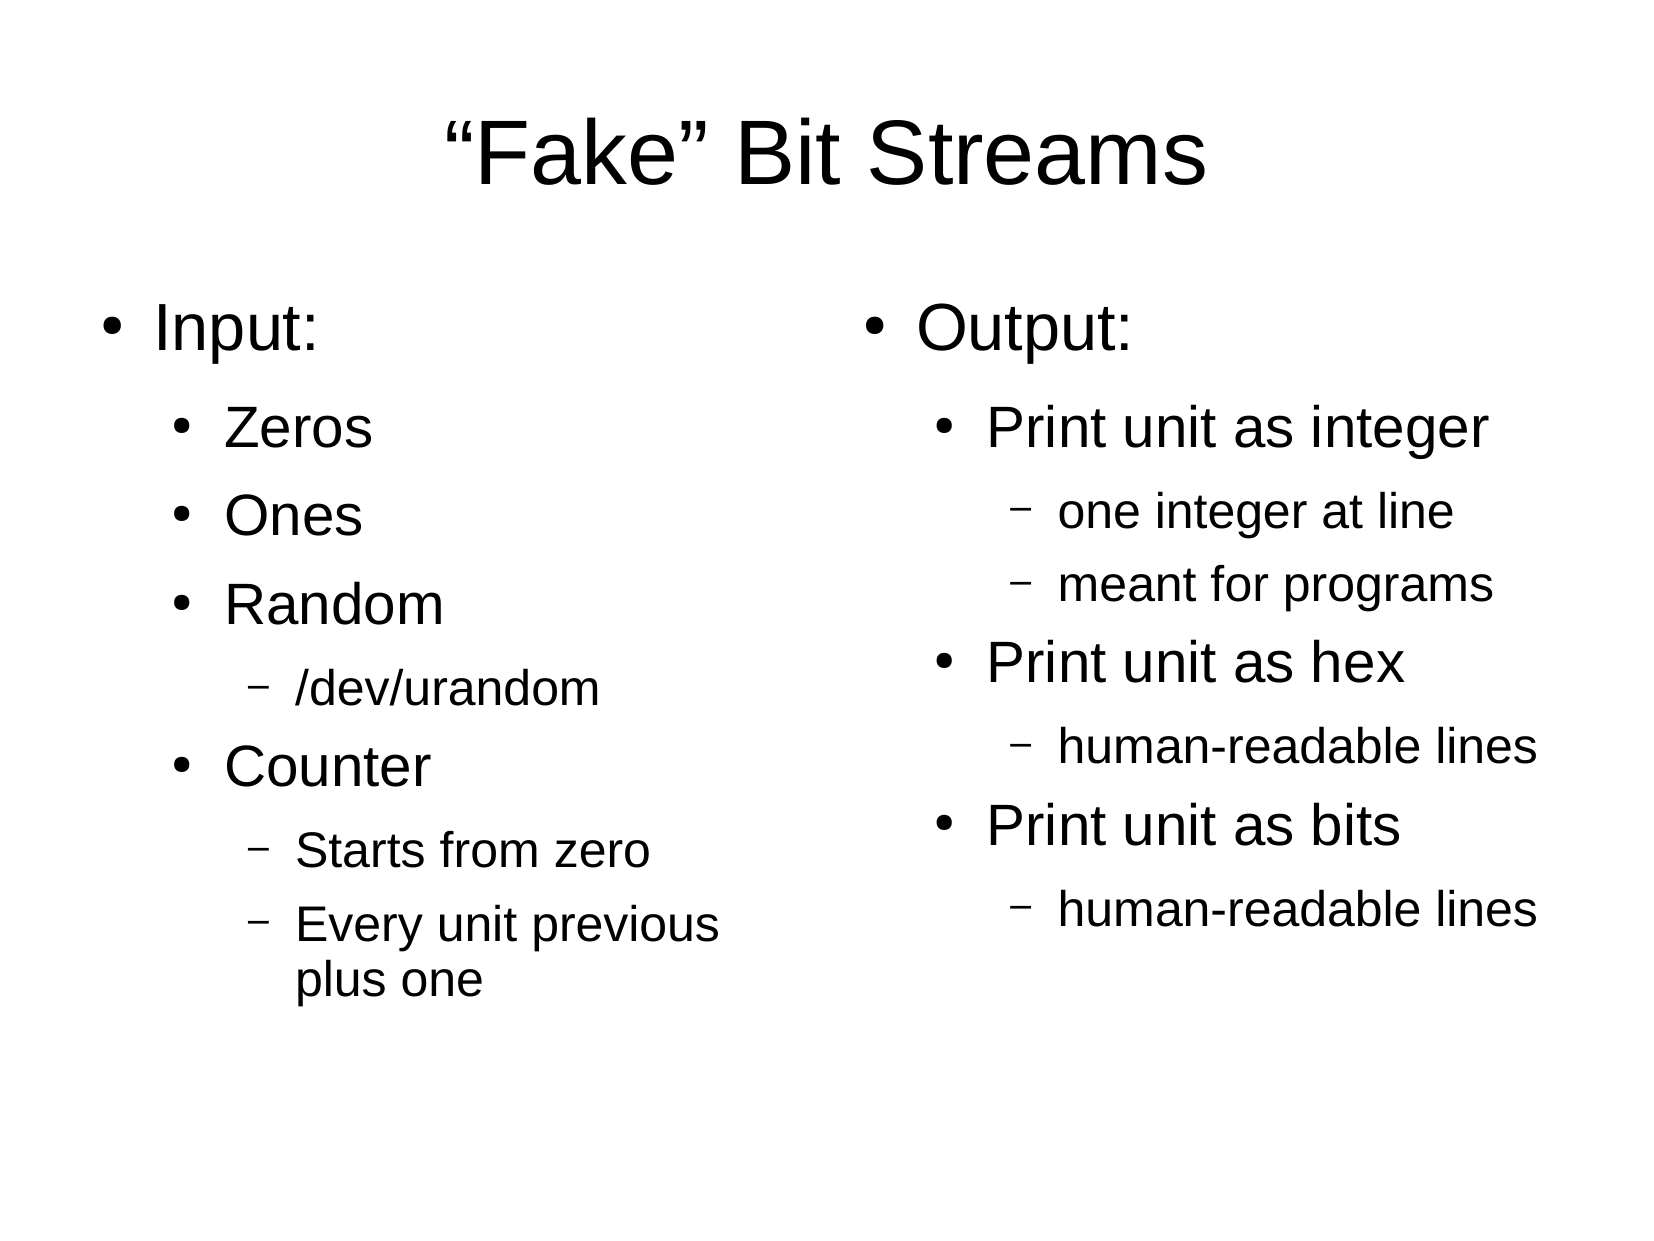

# “Fake” Bit Streams
Input:
Zeros
Ones
Random
/dev/urandom
Counter
Starts from zero
Every unit previous plus one
Output:
Print unit as integer
one integer at line
meant for programs
Print unit as hex
human-readable lines
Print unit as bits
human-readable lines